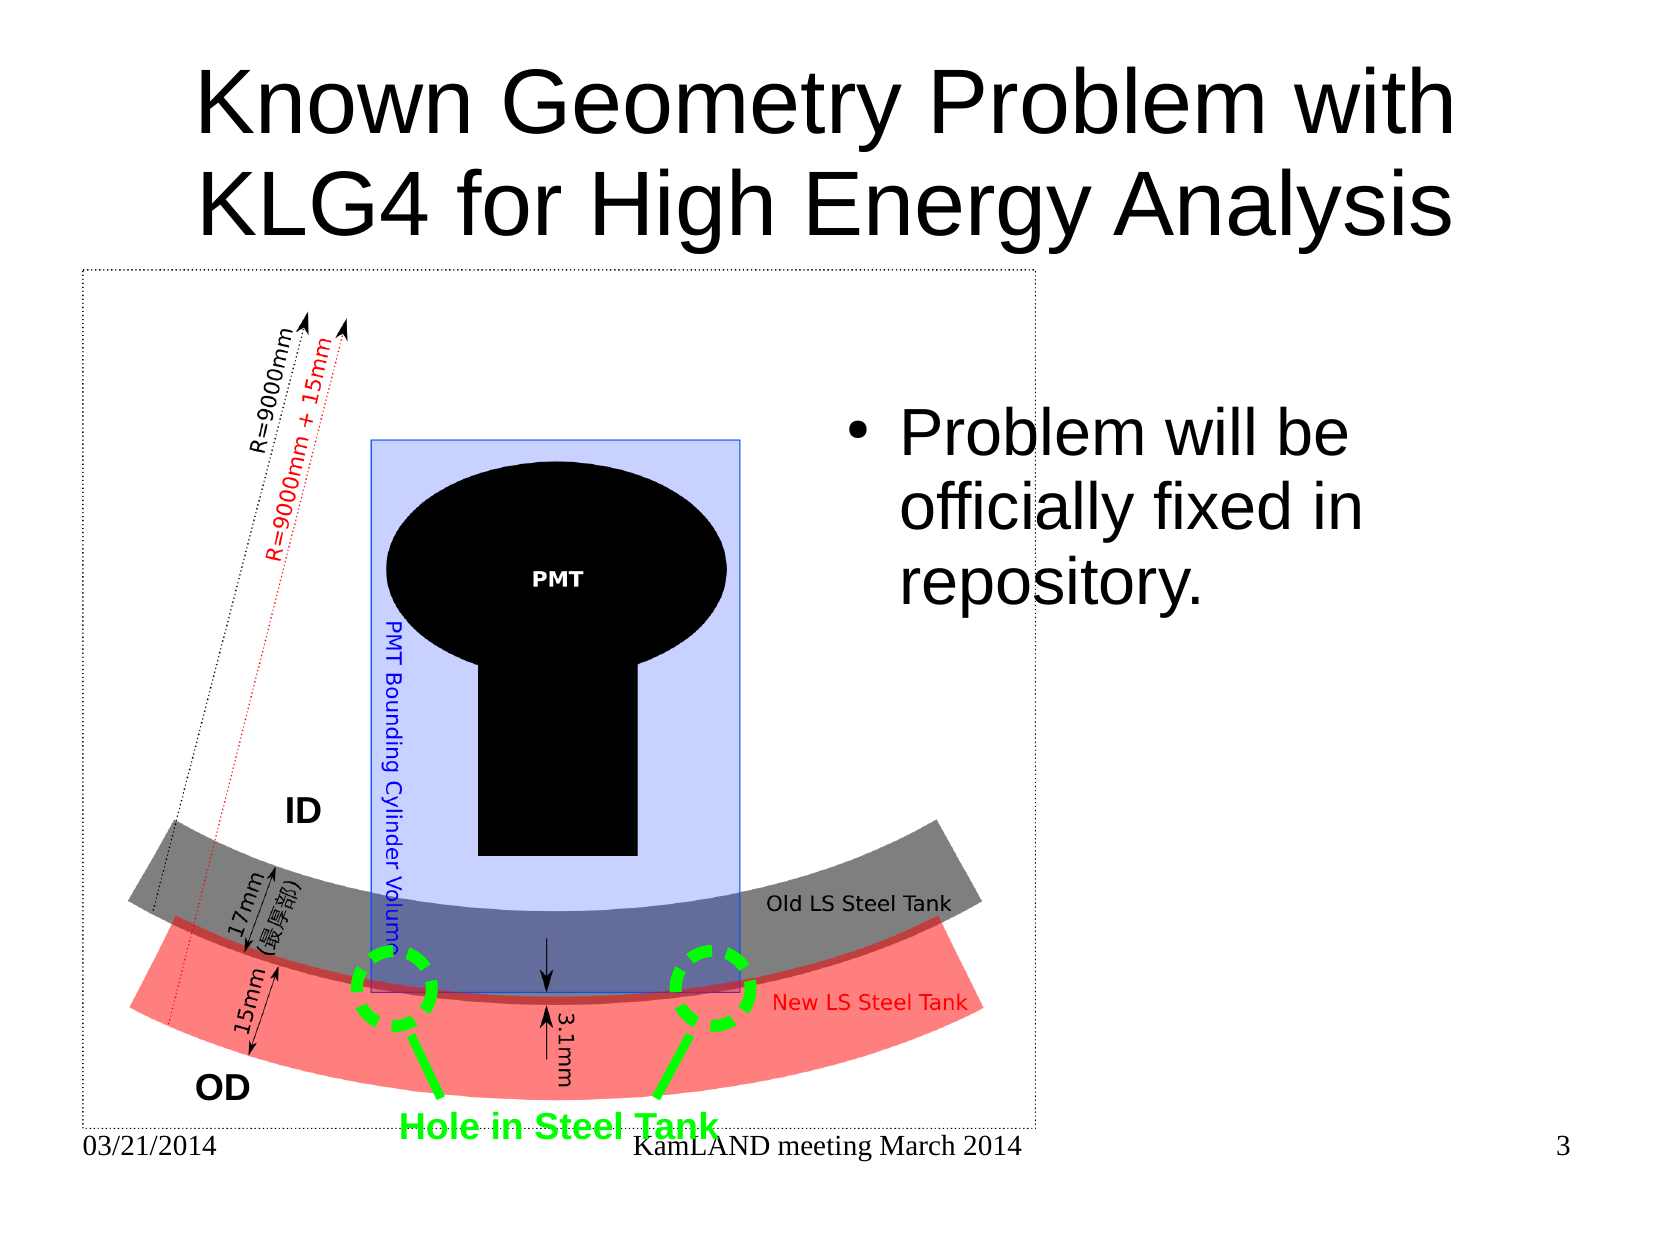

# Known Geometry Problem with KLG4 for High Energy Analysis
Problem will be officially fixed in repository.
ID
OD
Hole in Steel Tank
03/21/2014
KamLAND meeting March 2014
3